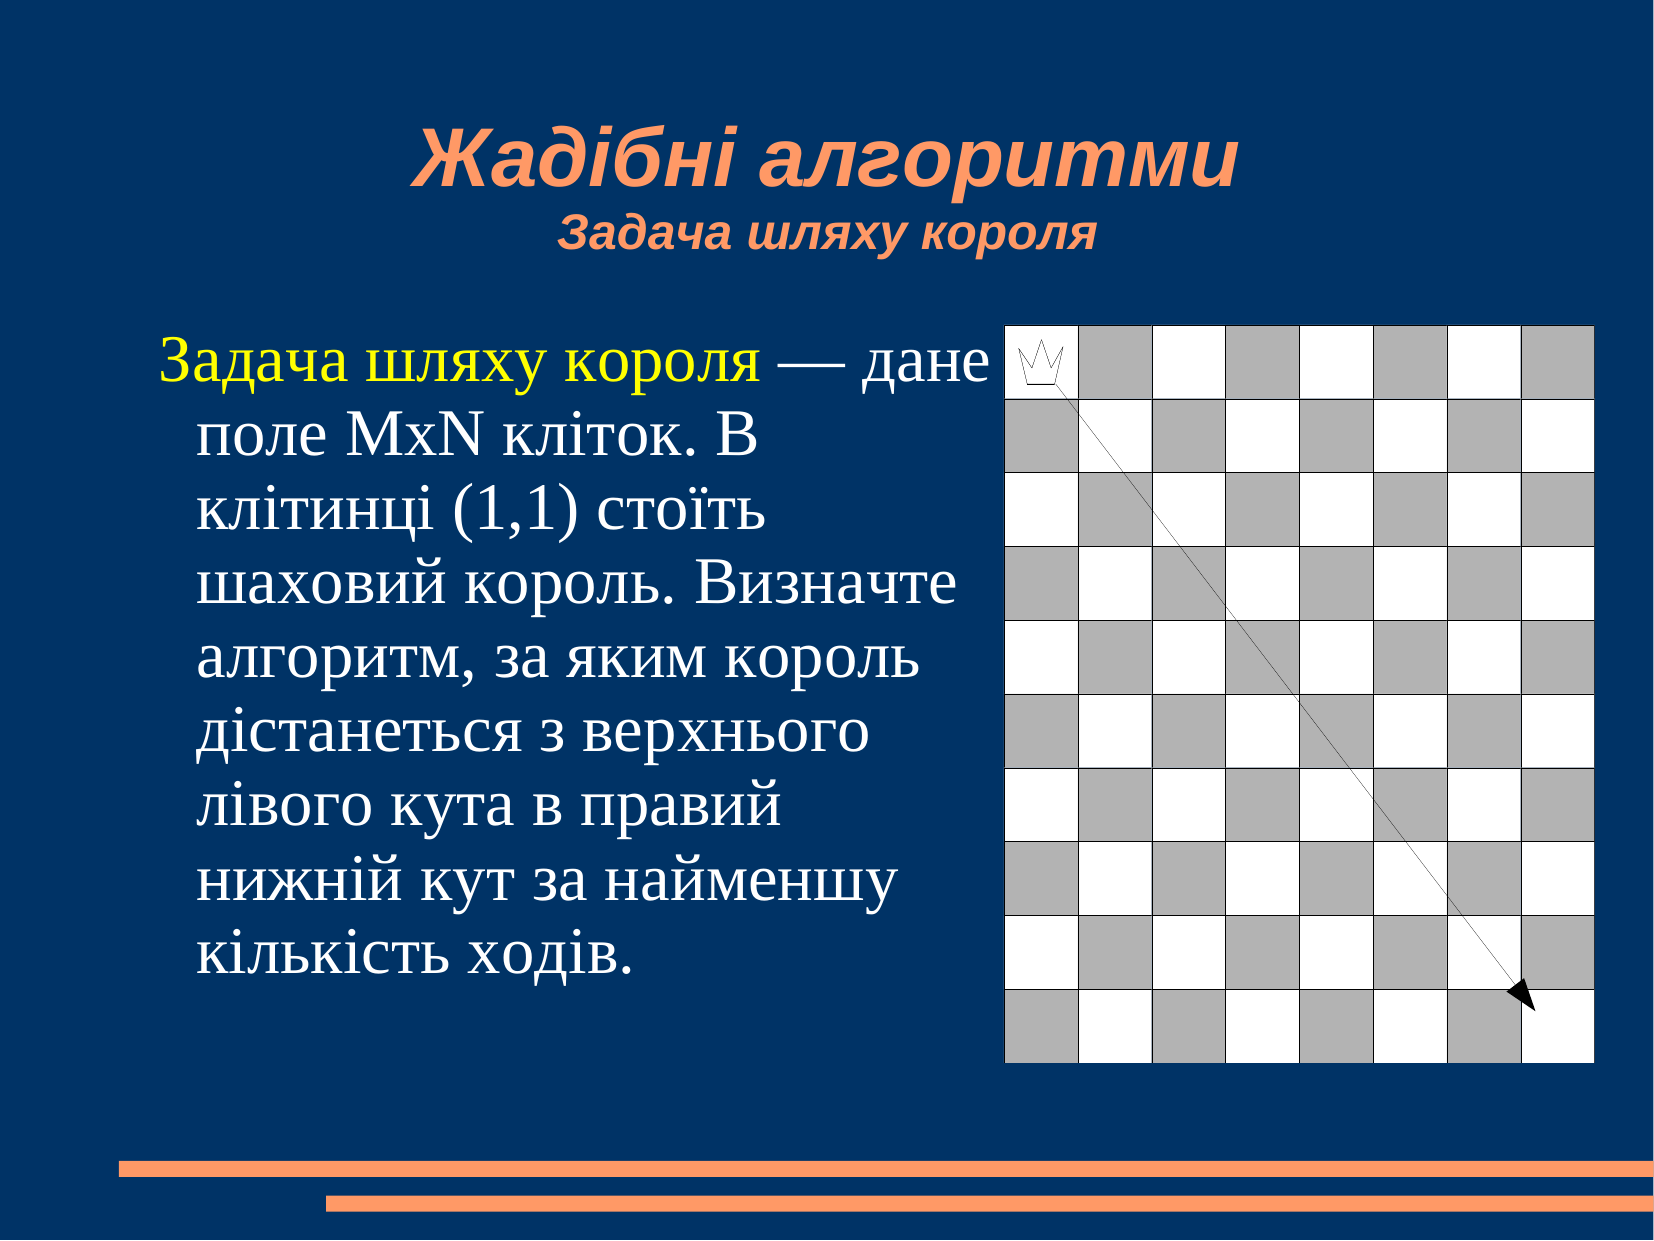

Жадібні алгоритми
Задача шляху короля
# Задача шляху короля — дане поле MxN кліток. В клітинці (1,1) стоїть шаховий король. Визначте алгоритм, за яким король дістанеться з верхнього лівого кута в правий нижній кут за найменшу кількість ходів.